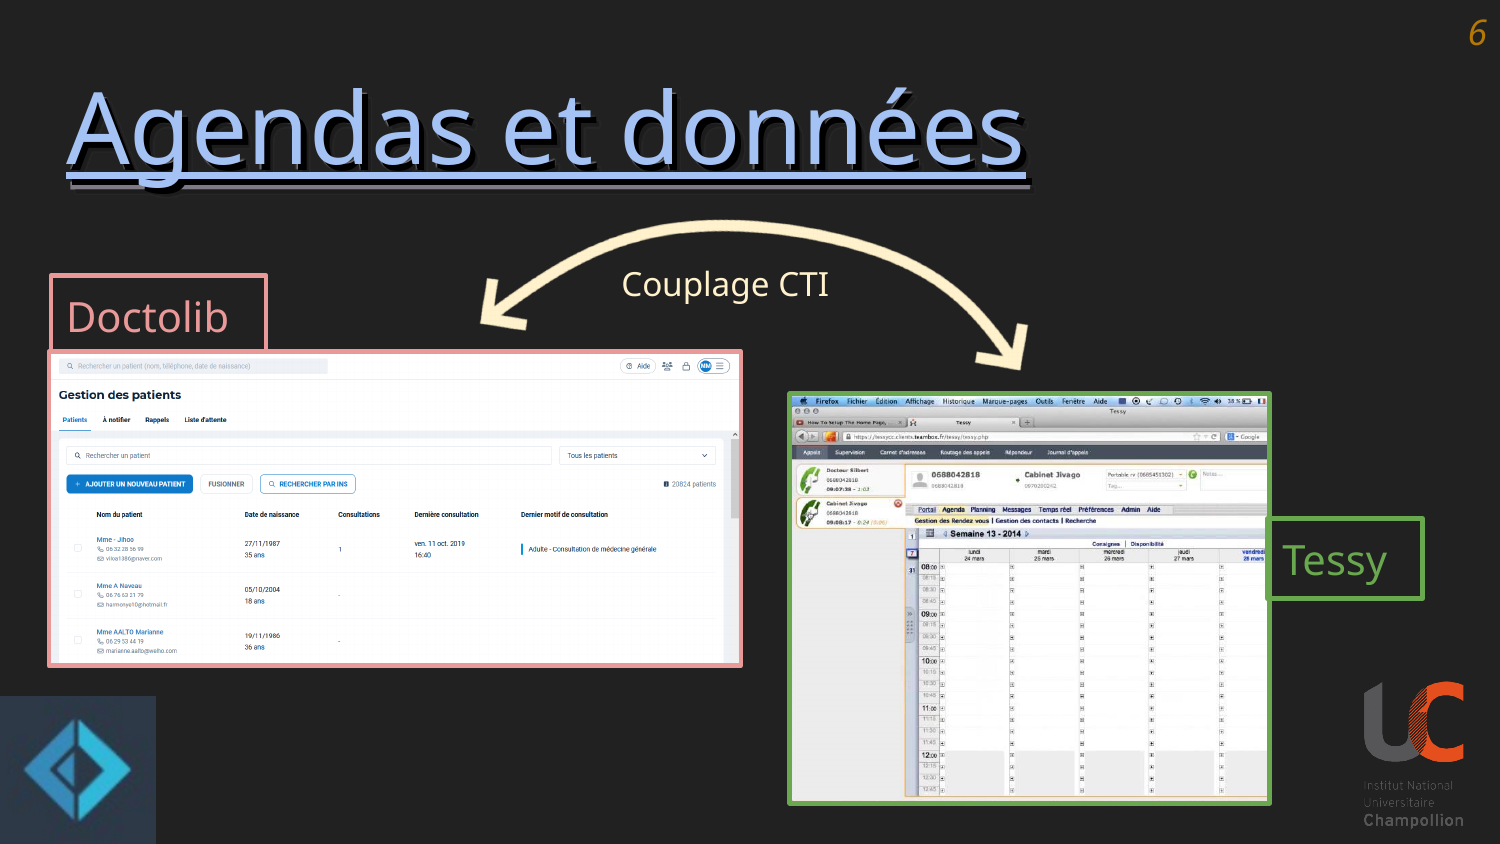

# Agendas et données
Couplage CTI
Doctolib
Tessy